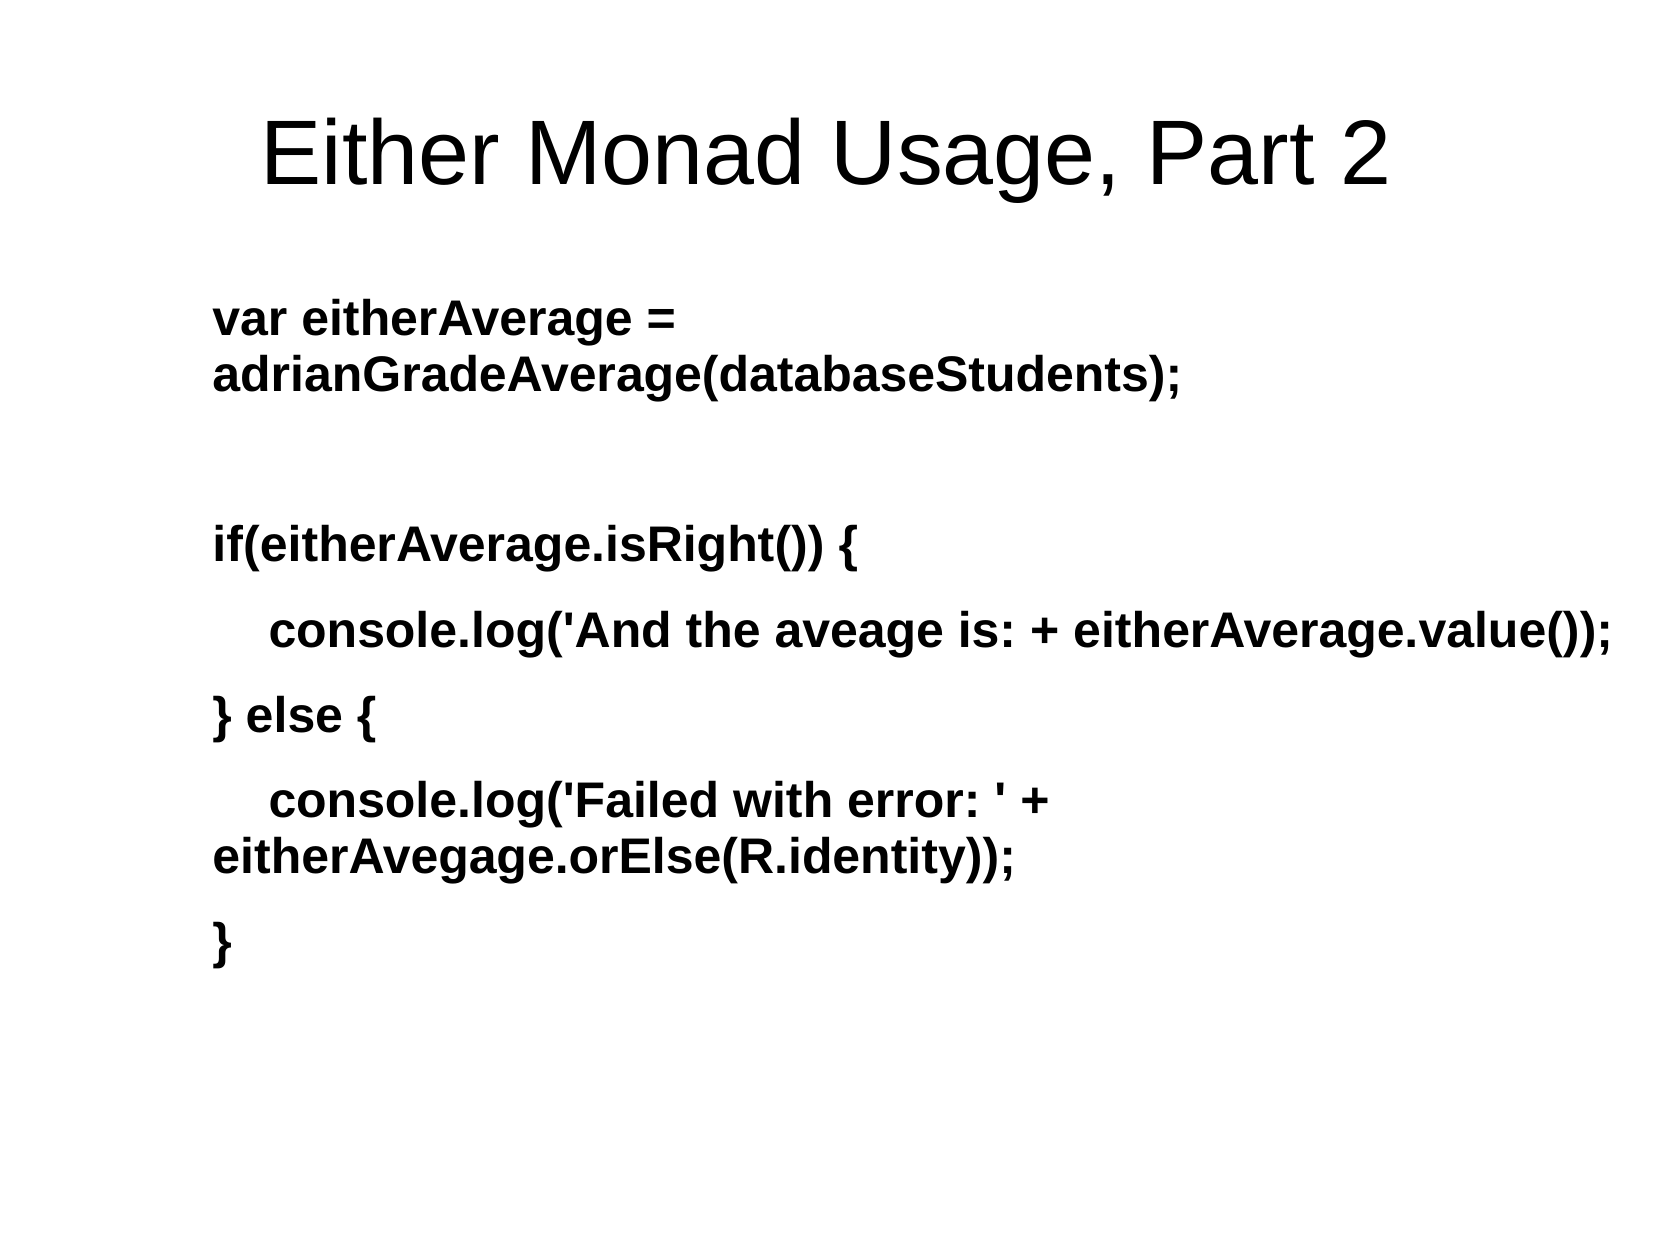

# Either Monad Usage, Part 2
var eitherAverage = adrianGradeAverage(databaseStudents);
if(eitherAverage.isRight()) {
 console.log('And the aveage is: + eitherAverage.value());
} else {
 console.log('Failed with error: ' + eitherAvegage.orElse(R.identity));
}